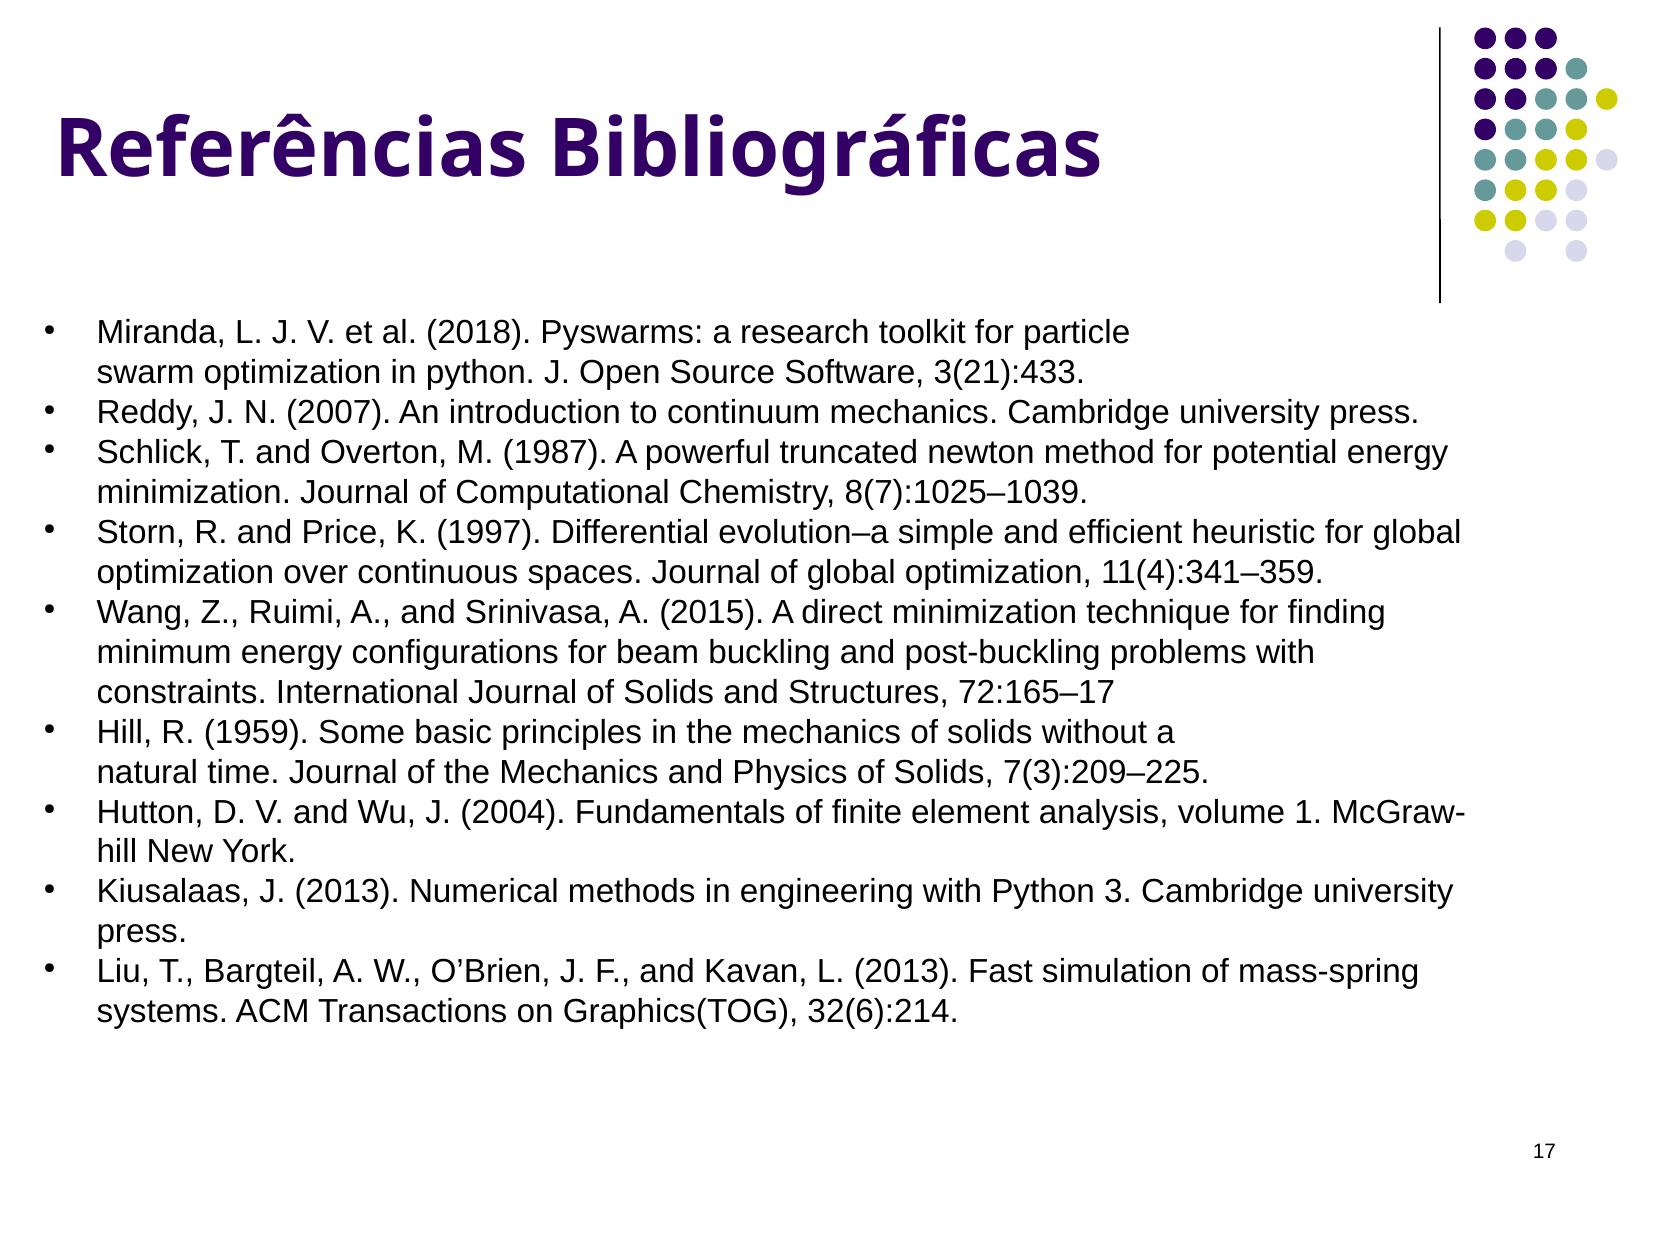

# Referências Bibliográficas
Miranda, L. J. V. et al. (2018). Pyswarms: a research toolkit for particle
swarm optimization in python. J. Open Source Software, 3(21):433.
Reddy, J. N. (2007). An introduction to continuum mechanics. Cambridge university press.
Schlick, T. and Overton, M. (1987). A powerful truncated newton method for potential energy minimization. Journal of Computational Chemistry, 8(7):1025–1039.
Storn, R. and Price, K. (1997). Differential evolution–a simple and efficient heuristic for global optimization over continuous spaces. Journal of global optimization, 11(4):341–359.
Wang, Z., Ruimi, A., and Srinivasa, A. (2015). A direct minimization technique for finding minimum energy configurations for beam buckling and post-buckling problems with constraints. International Journal of Solids and Structures, 72:165–17
Hill, R. (1959). Some basic principles in the mechanics of solids without a
natural time. Journal of the Mechanics and Physics of Solids, 7(3):209–225.
Hutton, D. V. and Wu, J. (2004). Fundamentals of finite element analysis, volume 1. McGraw-hill New York.
Kiusalaas, J. (2013). Numerical methods in engineering with Python 3. Cambridge university press.
Liu, T., Bargteil, A. W., O’Brien, J. F., and Kavan, L. (2013). Fast simulation of mass-spring systems. ACM Transactions on Graphics(TOG), 32(6):214.